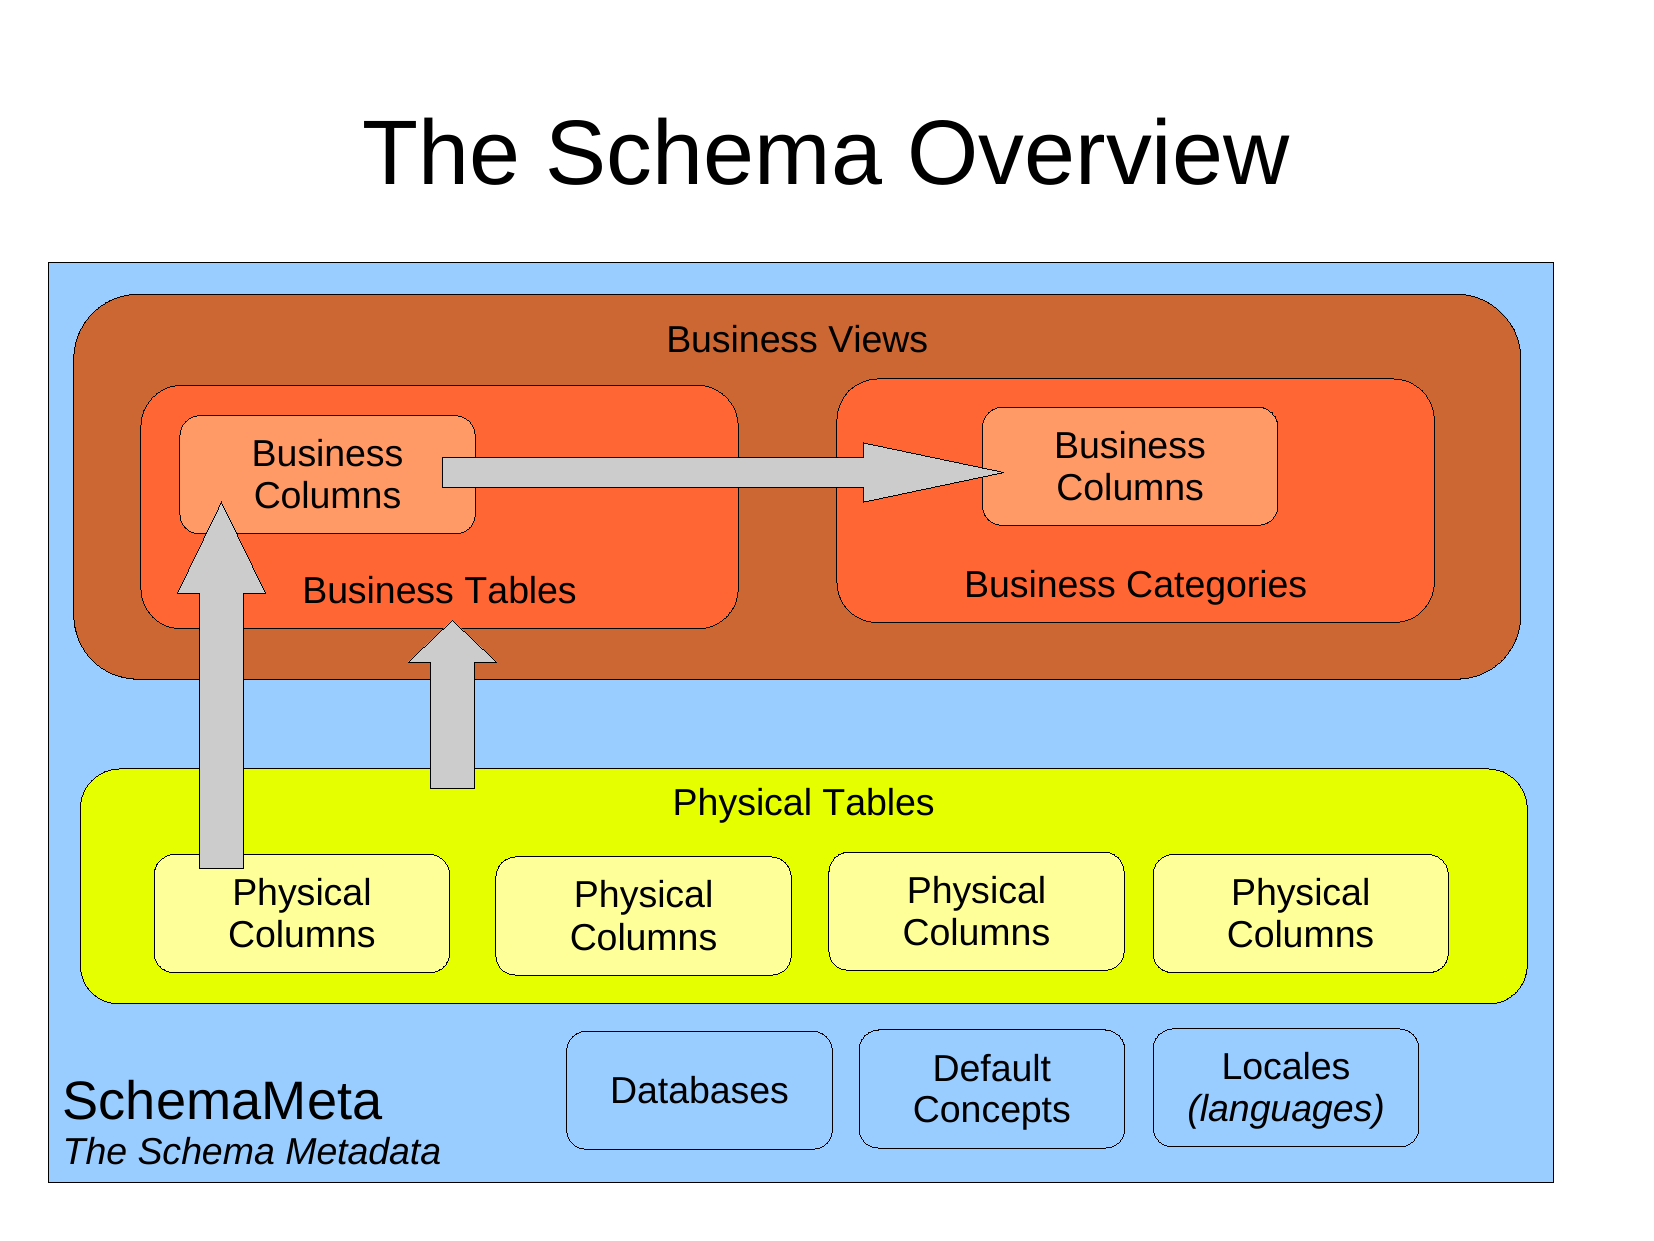

# The Schema Overview
SchemaMeta
The Schema Metadata
Business Views
Business Categories
Business Tables
Business
Columns
Business
Columns
Physical Tables
Physical
Columns
Physical
Columns
Physical
Columns
Physical
Columns
Locales
(languages)
Default
Concepts
Databases